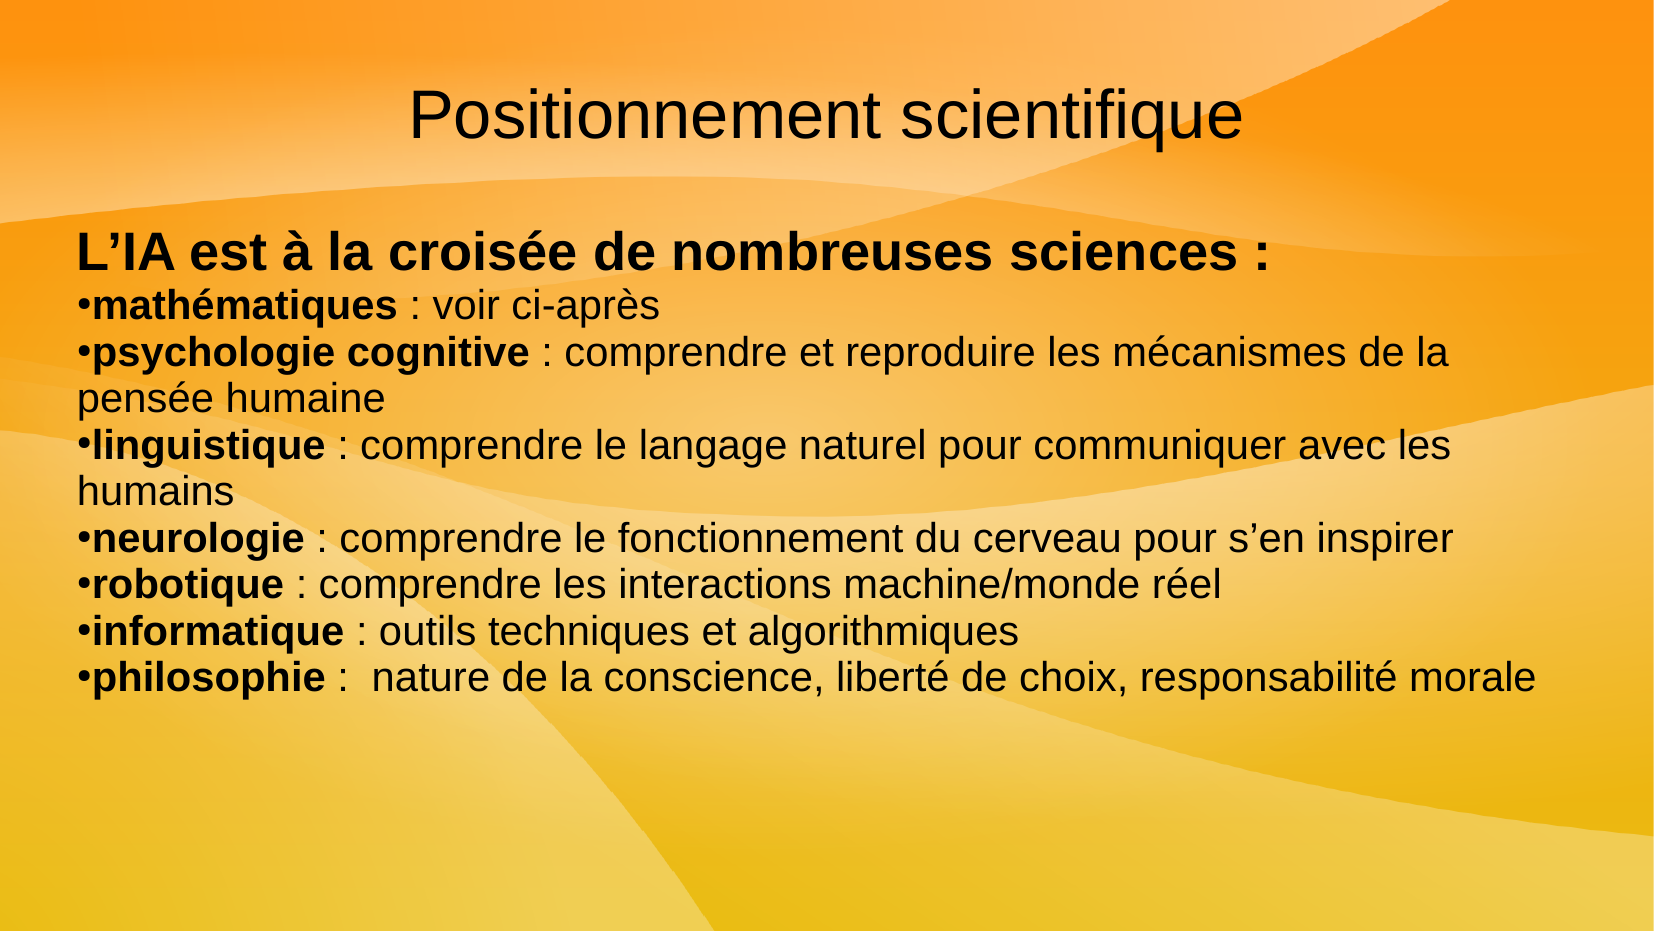

# Positionnement scientifique
L’IA est à la croisée de nombreuses sciences :
mathématiques : voir ci-après
psychologie cognitive : comprendre et reproduire les mécanismes de la pensée humaine
linguistique : comprendre le langage naturel pour communiquer avec les humains
neurologie : comprendre le fonctionnement du cerveau pour s’en inspirer
robotique : comprendre les interactions machine/monde réel
informatique : outils techniques et algorithmiques
philosophie : nature de la conscience, liberté de choix, responsabilité morale